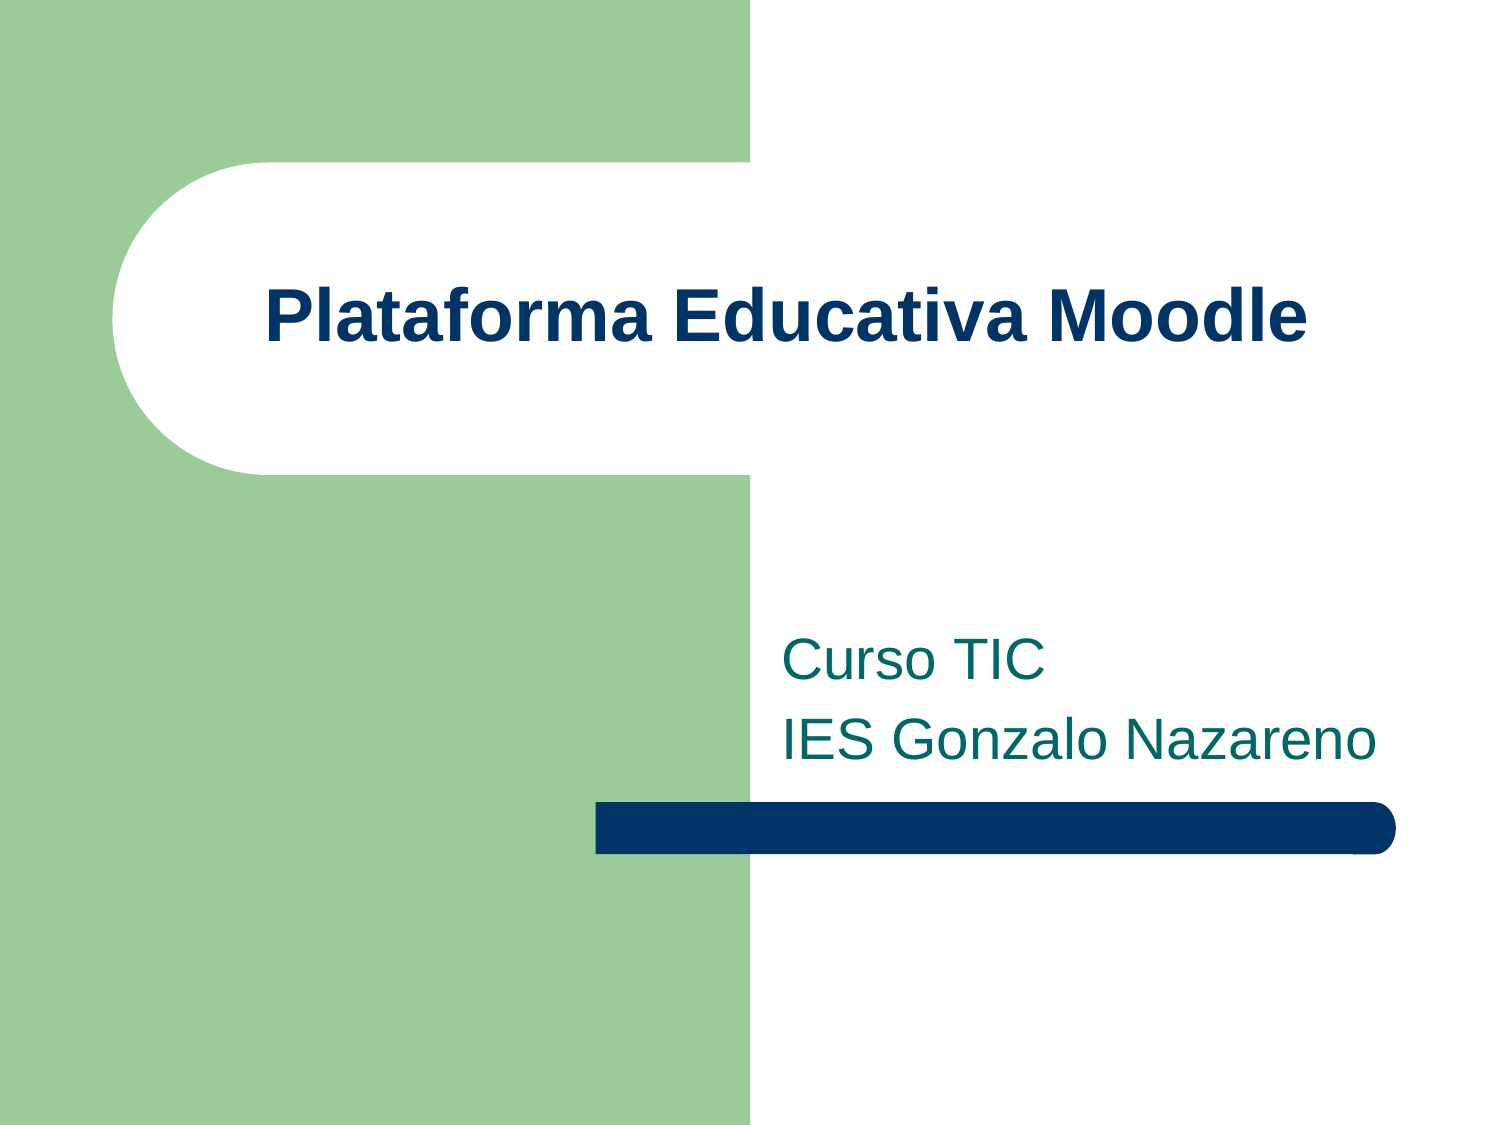

# Plataforma Educativa Moodle
Curso TIC
IES Gonzalo Nazareno